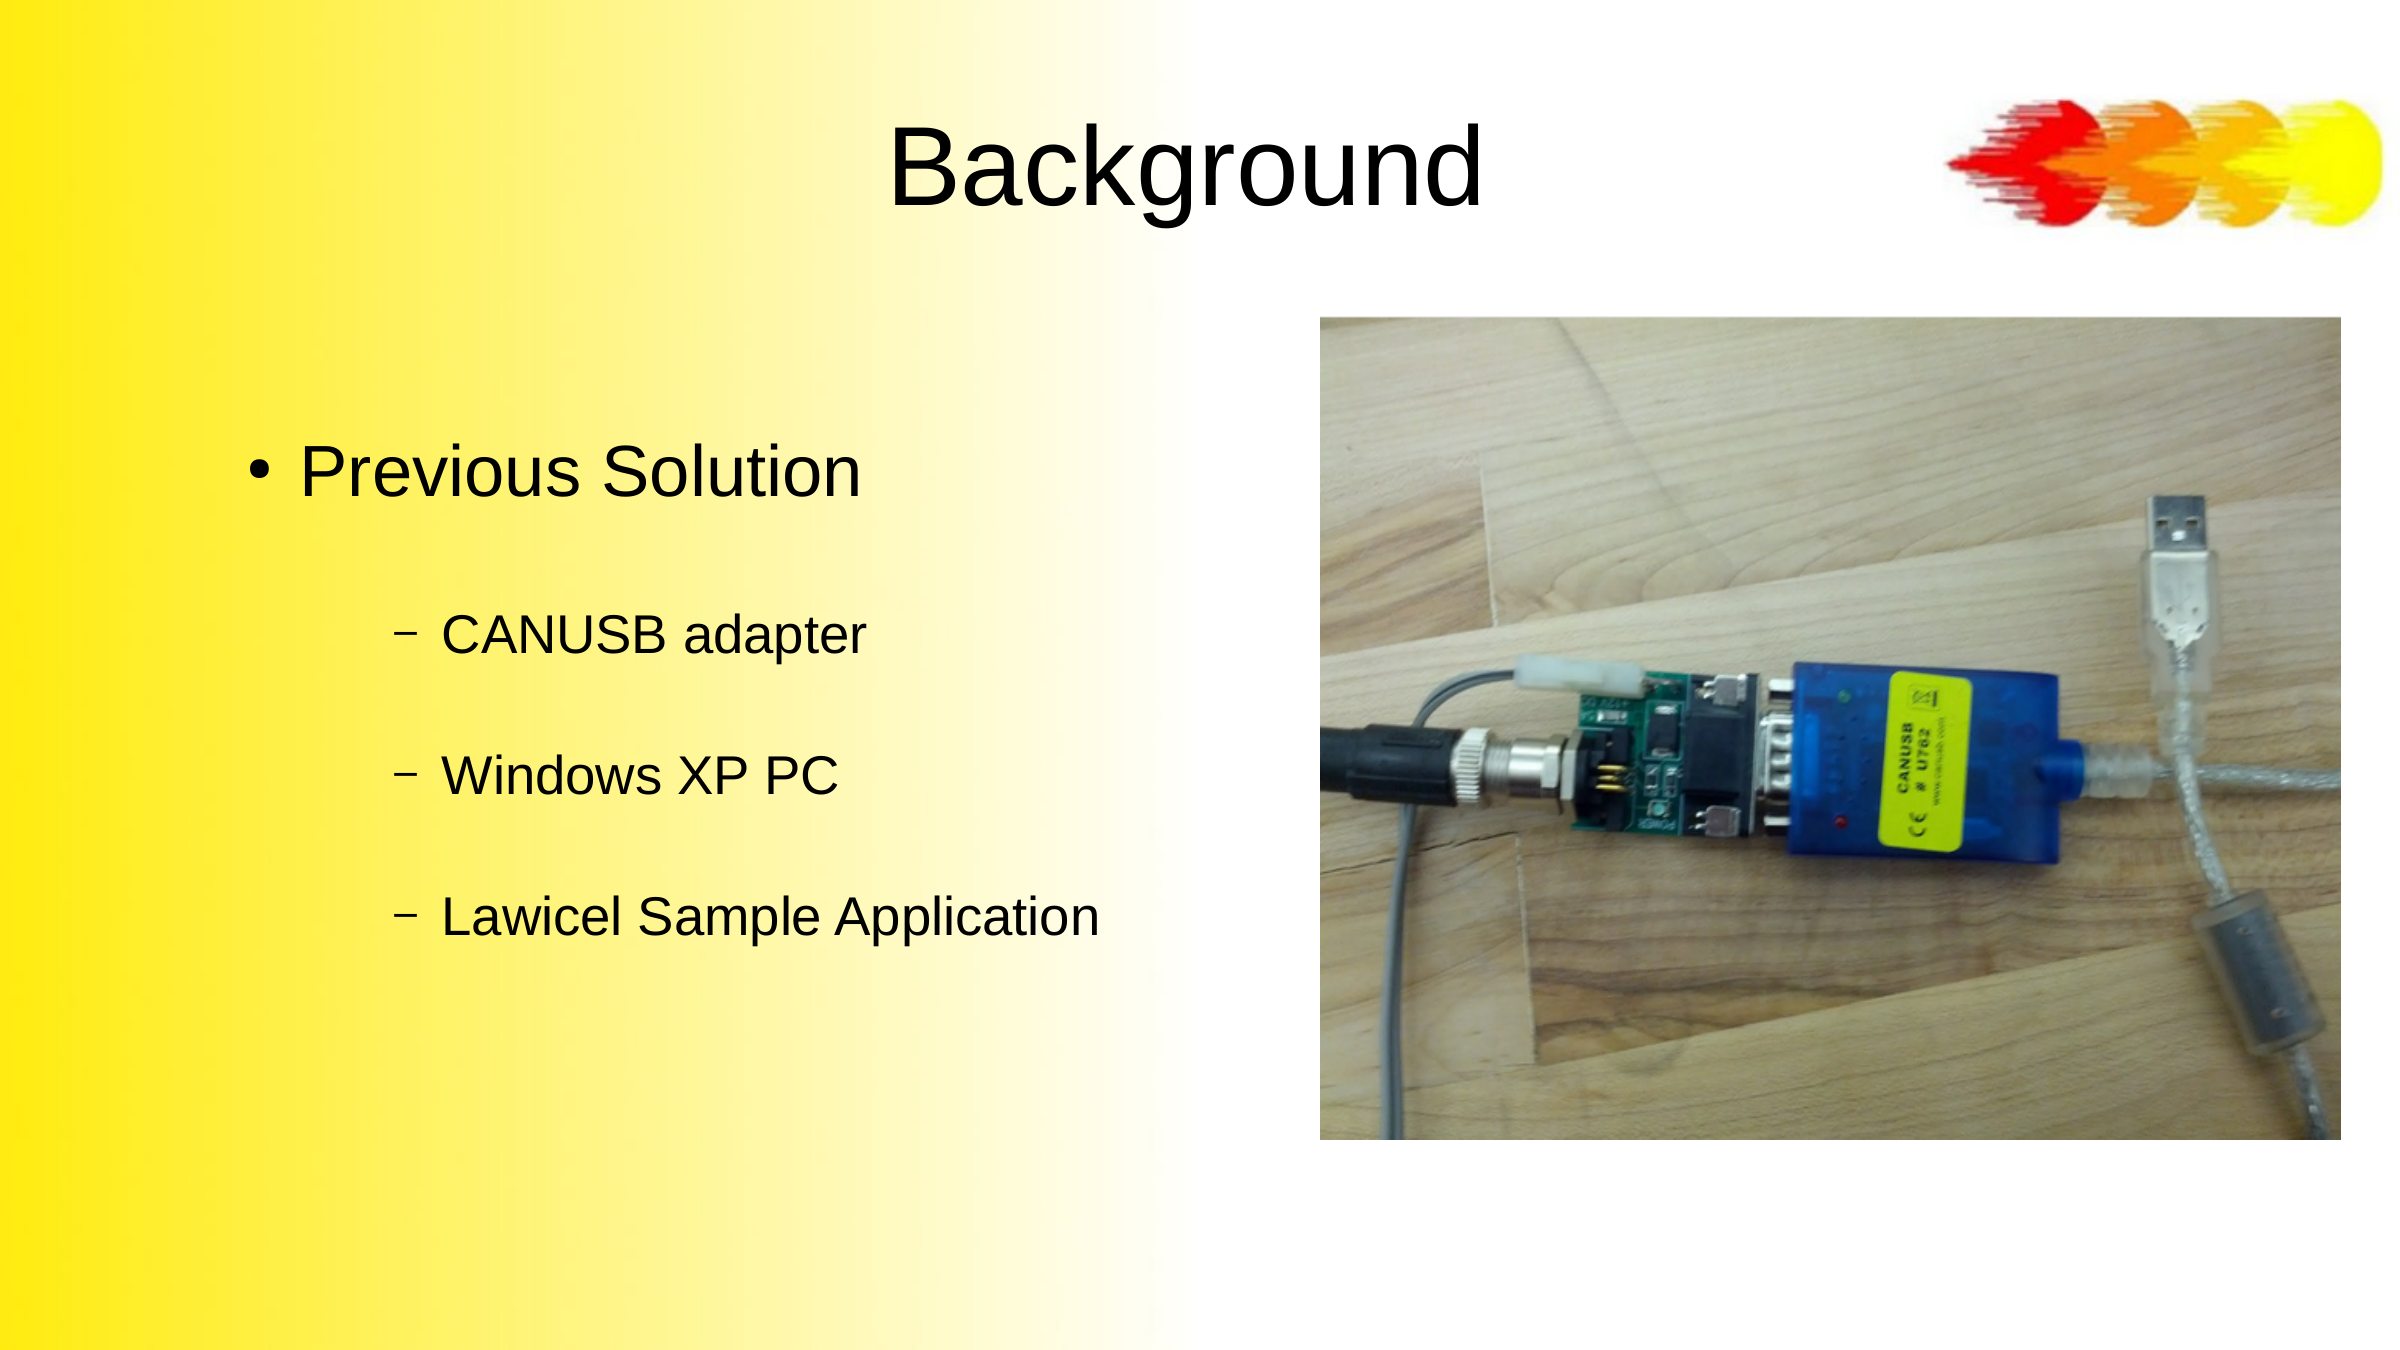

# Background
Previous Solution
CANUSB adapter
Windows XP PC
Lawicel Sample Application